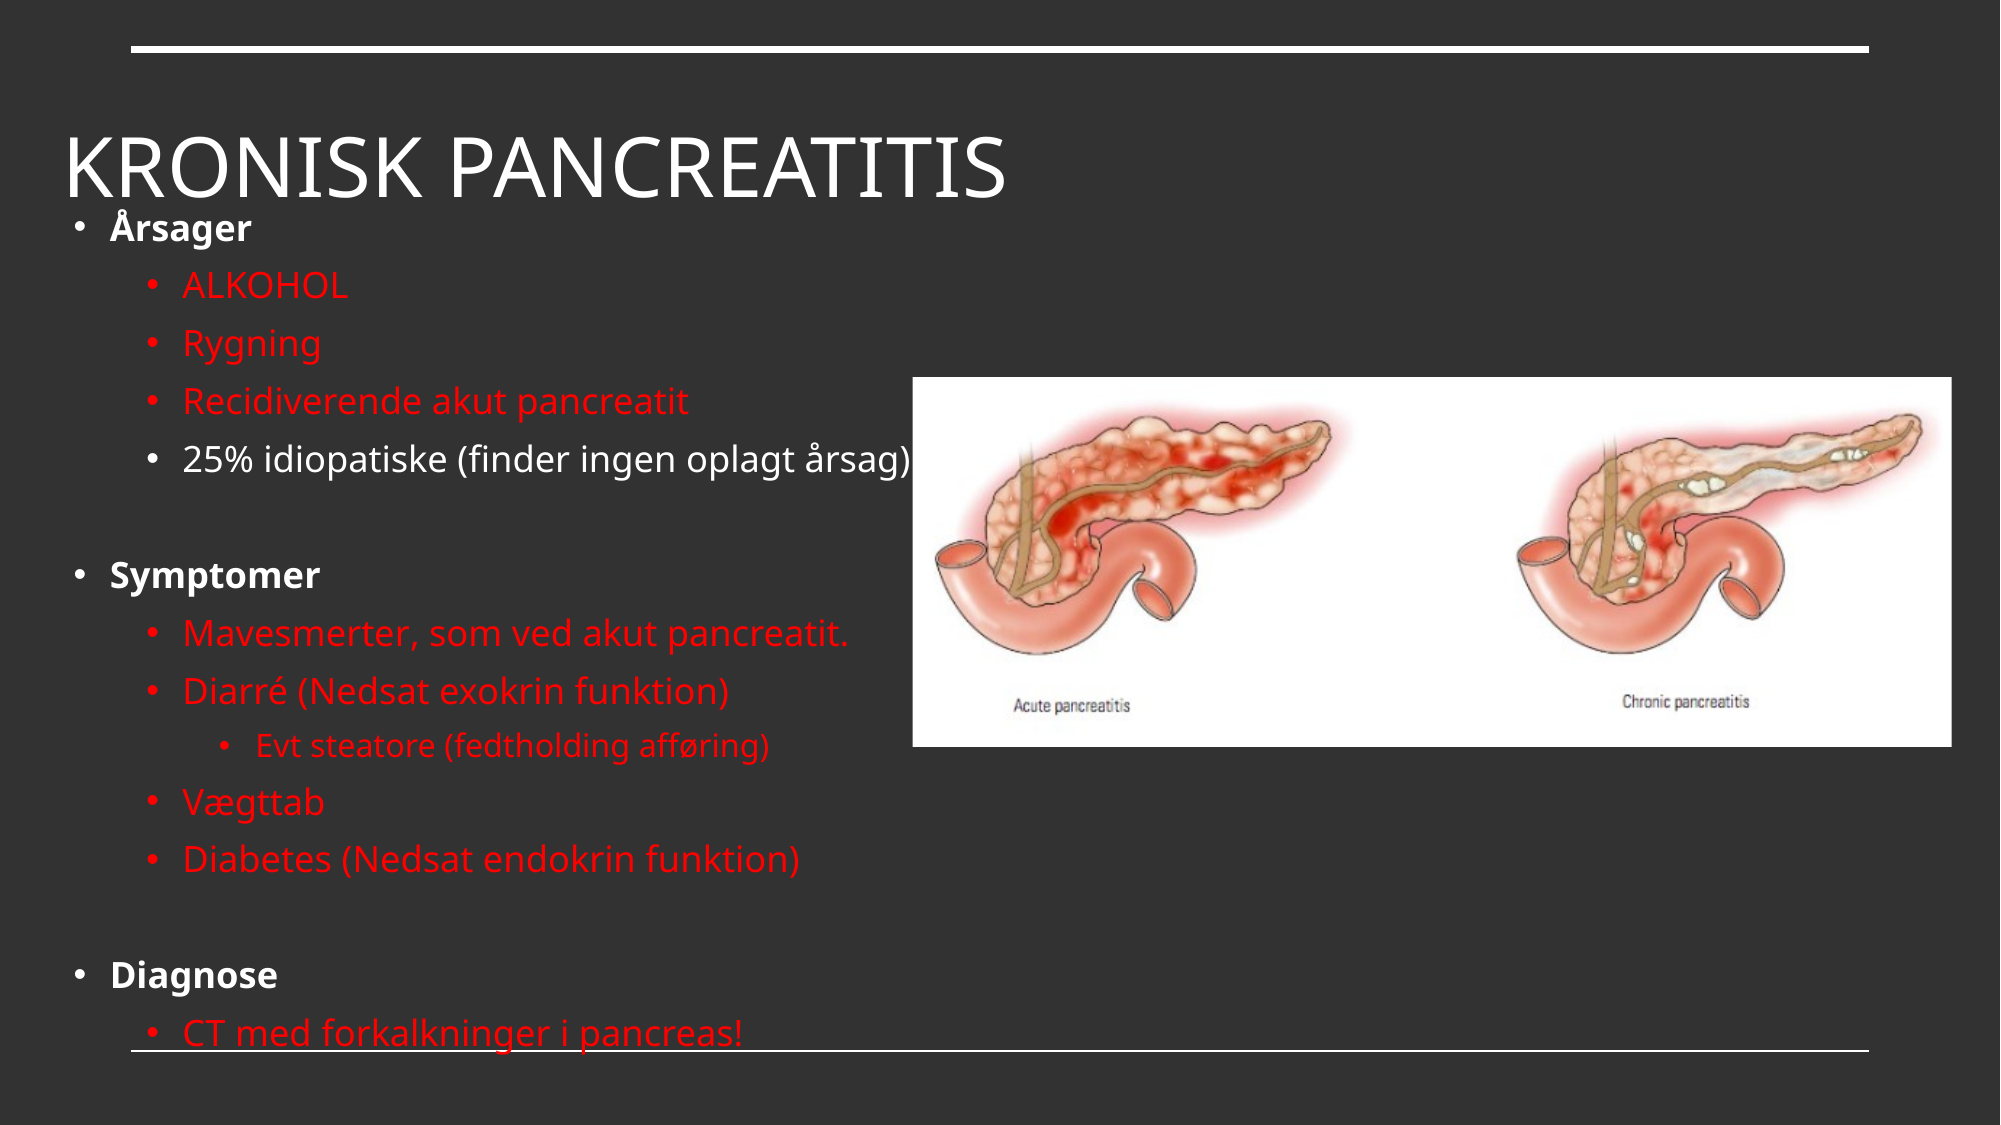

# Kronisk pancreatitis
Årsager
ALKOHOL
Rygning
Recidiverende akut pancreatit
25% idiopatiske (finder ingen oplagt årsag)
Symptomer
Mavesmerter, som ved akut pancreatit.
Diarré (Nedsat exokrin funktion)
Evt steatore (fedtholding afføring)
Vægttab
Diabetes (Nedsat endokrin funktion)
Diagnose
CT med forkalkninger i pancreas!